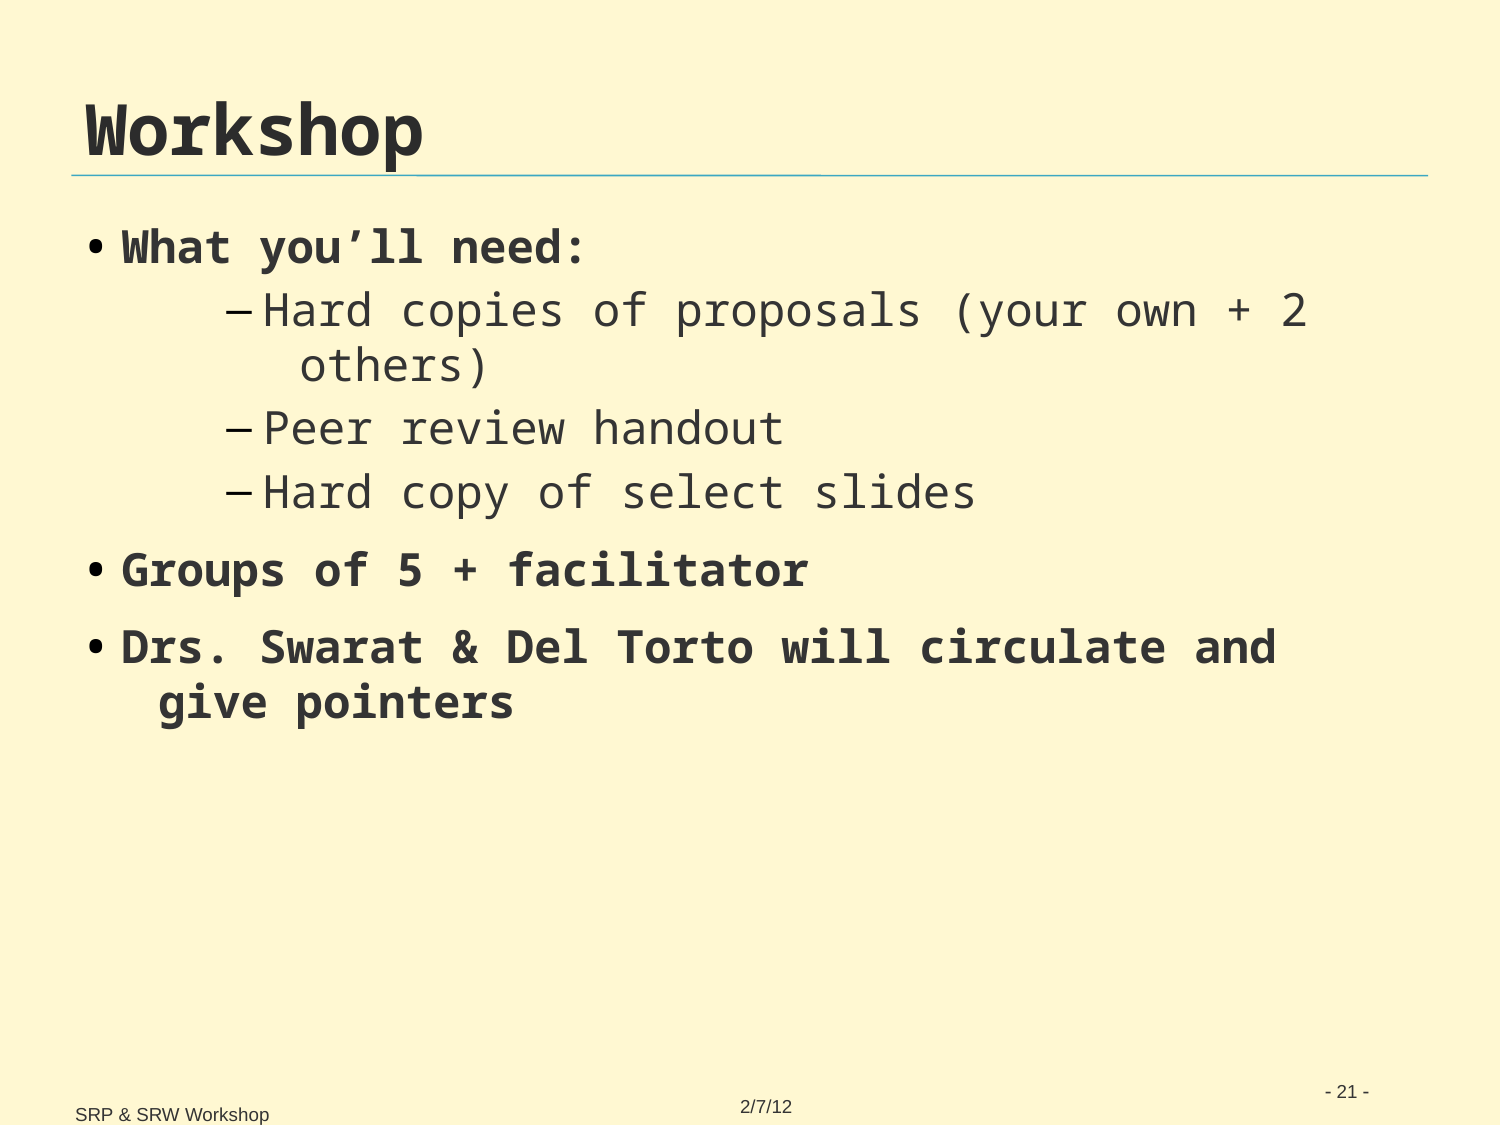

# Workshop
What you’ll need:
Hard copies of proposals (your own + 2 others)
Peer review handout
Hard copy of select slides
Groups of 5 + facilitator
Drs. Swarat & Del Torto will circulate and give pointers